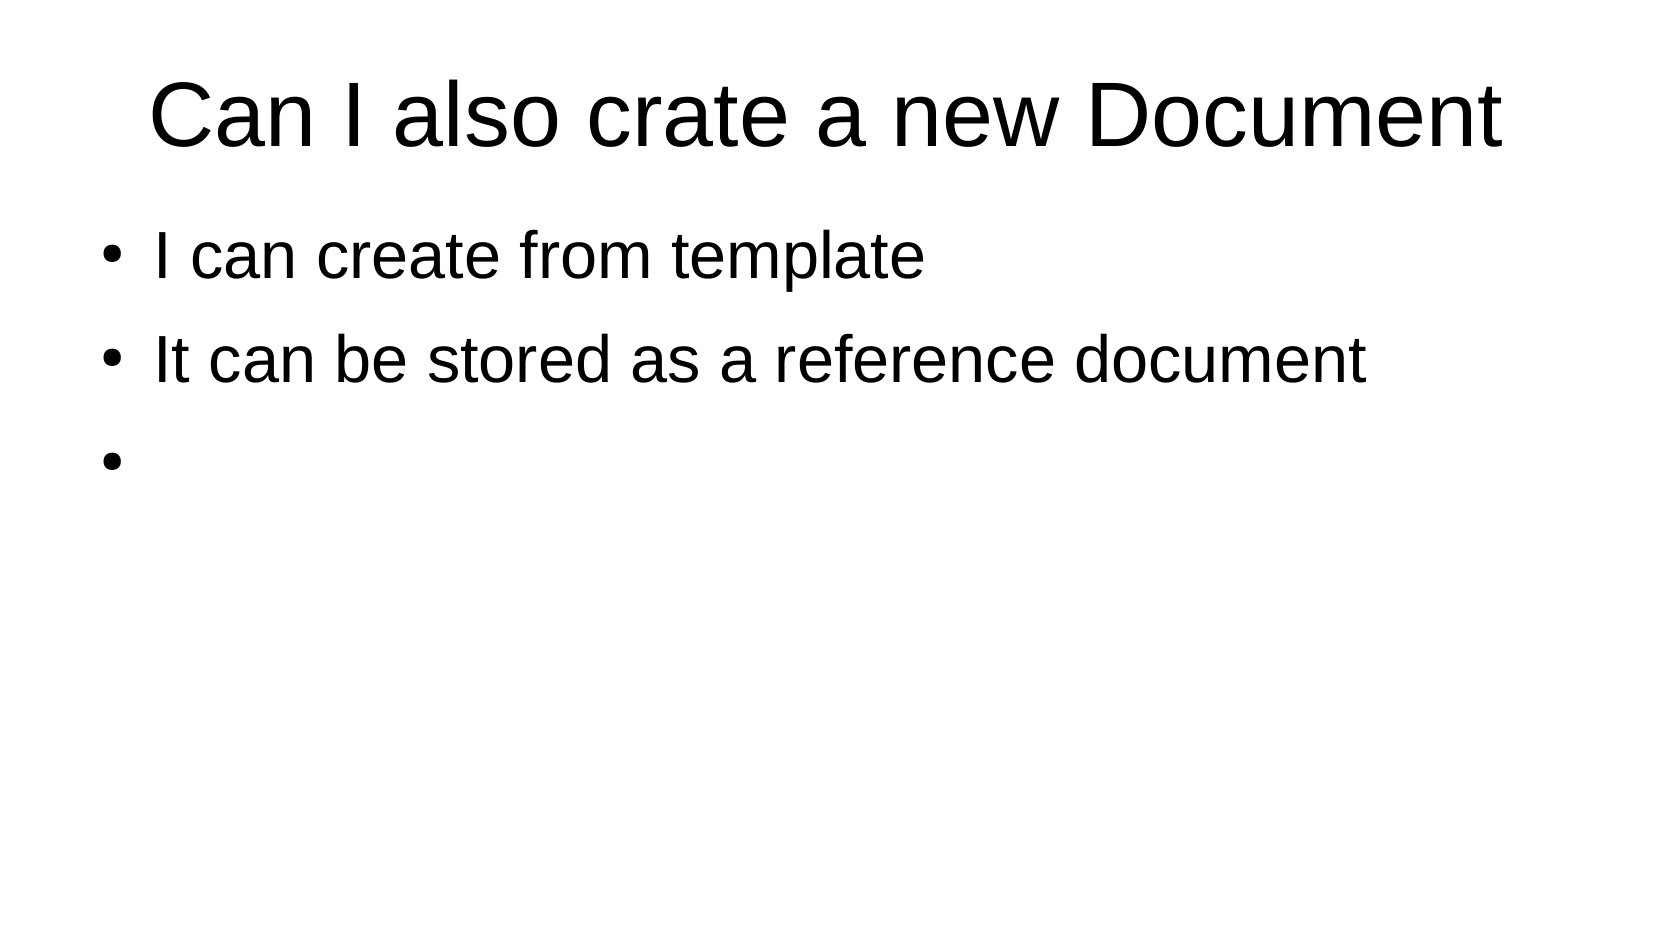

# Can I also crate a new Document
I can create from template
It can be stored as a reference document